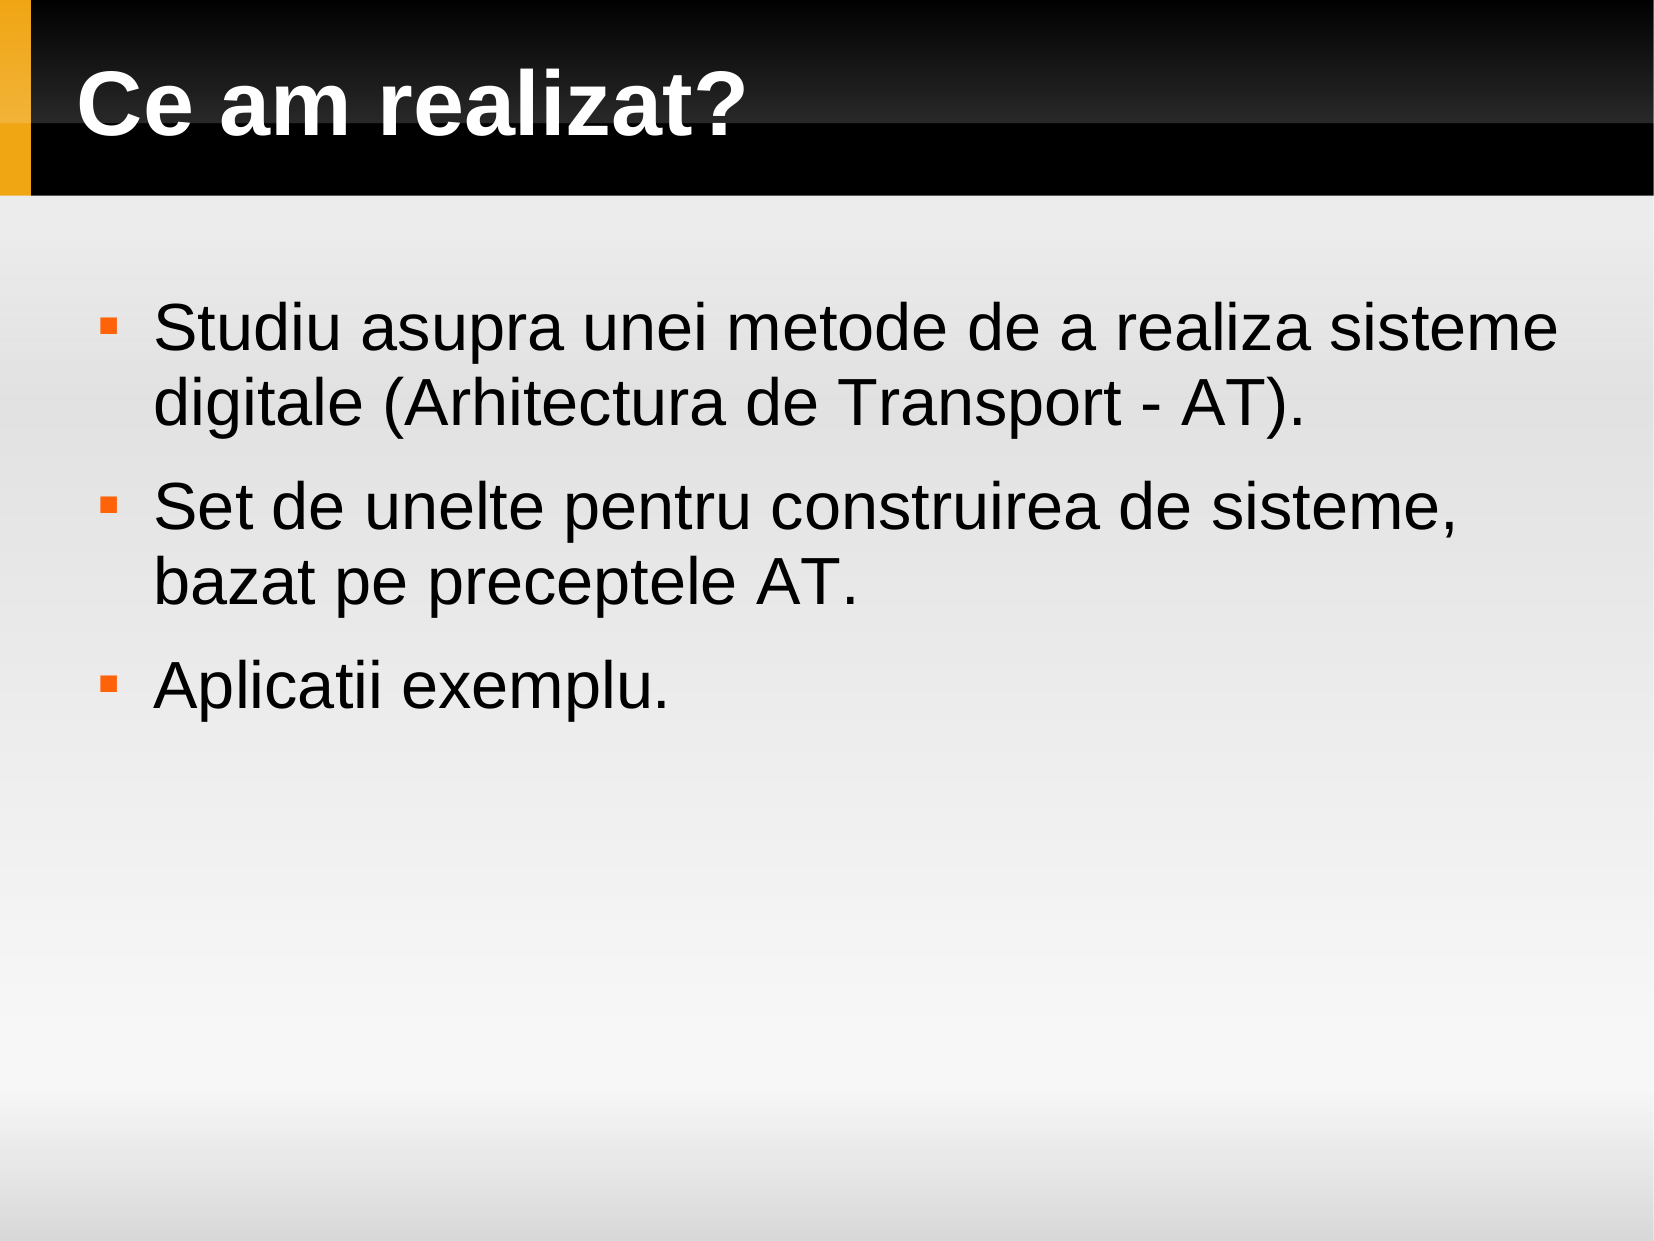

# Ce am realizat?
Studiu asupra unei metode de a realiza sisteme digitale (Arhitectura de Transport - AT).
Set de unelte pentru construirea de sisteme, bazat pe preceptele AT.
Aplicatii exemplu.